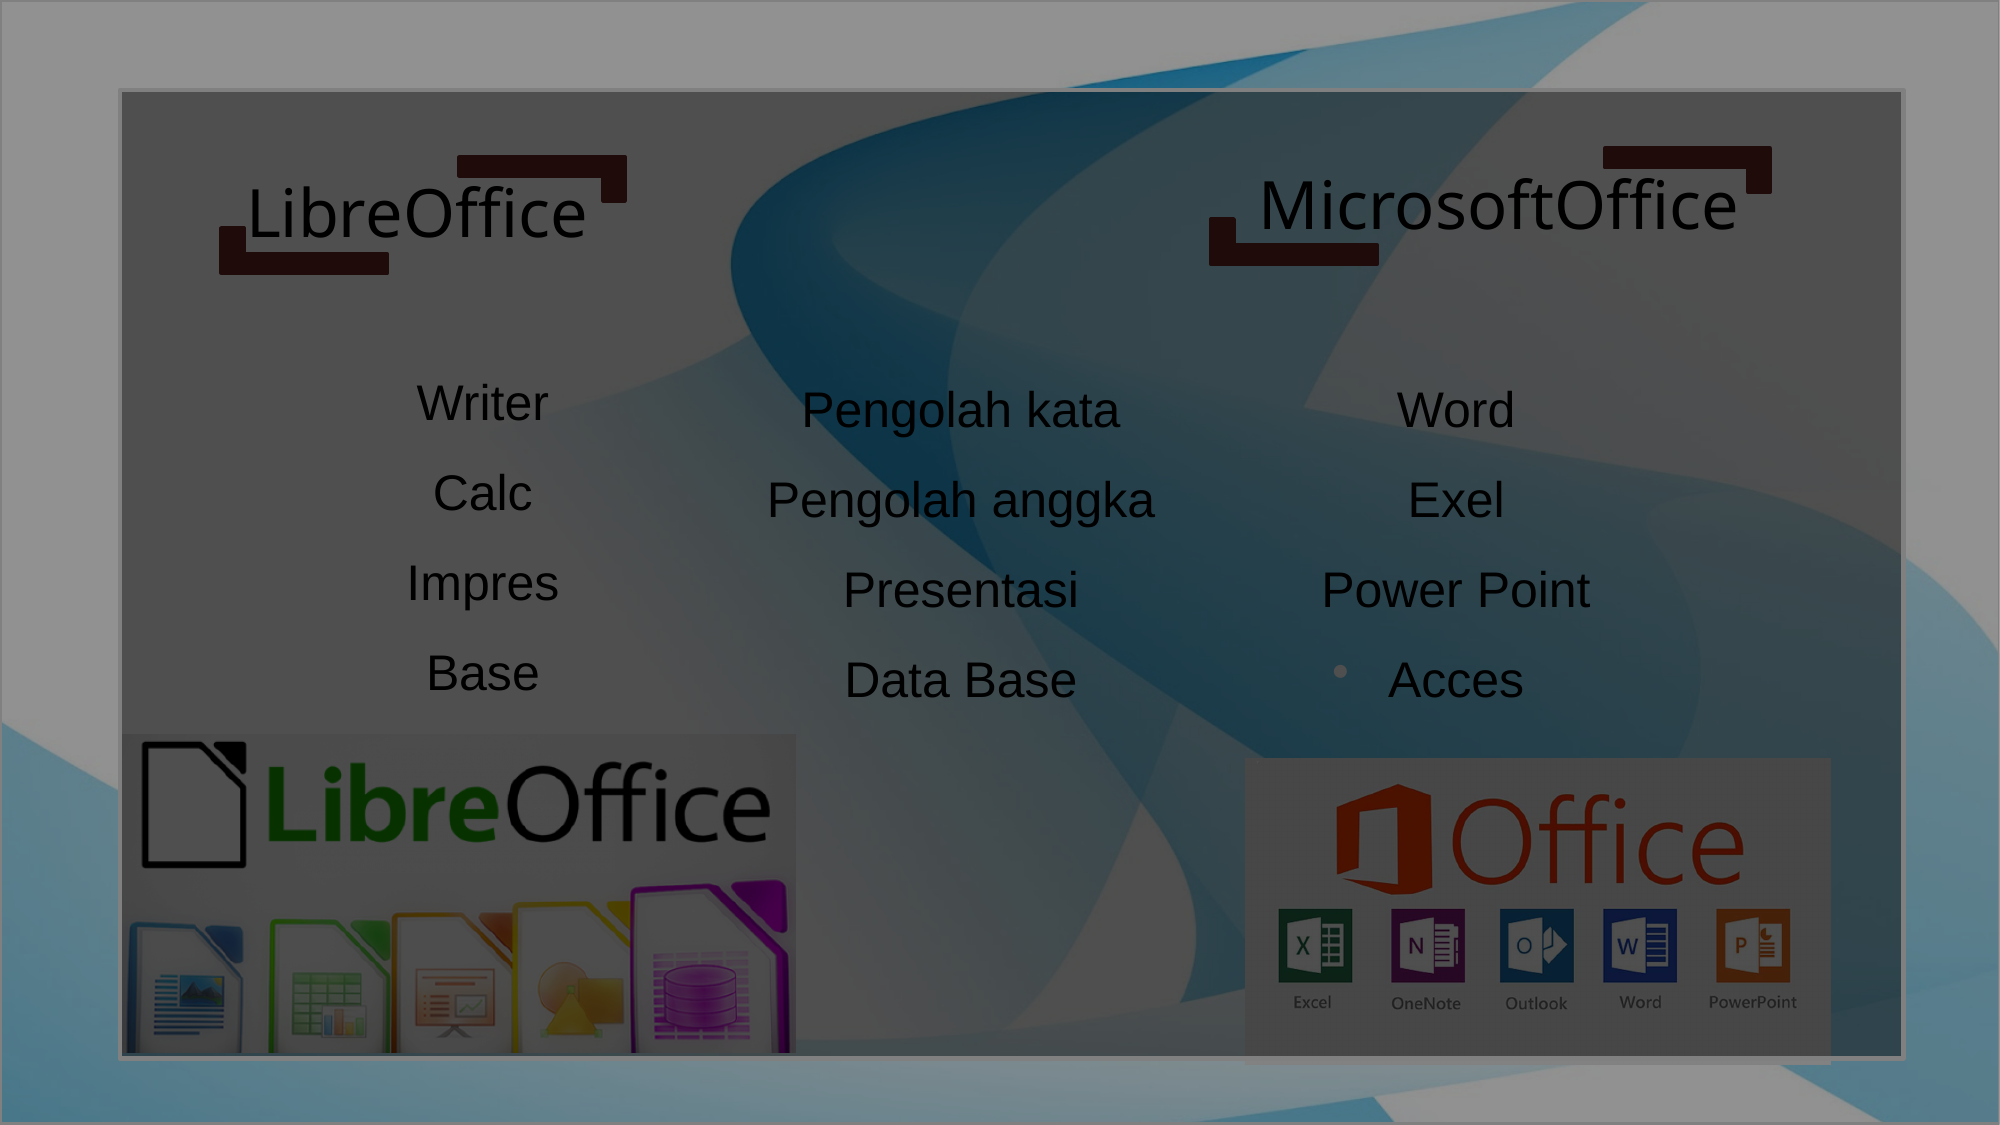

MicrosoftOffice
 LibreOffice
Writer
Calc
Impres
Base
Pengolah kata
Pengolah anggka
Presentasi
Data Base
Word
Exel
Power Point
Acces